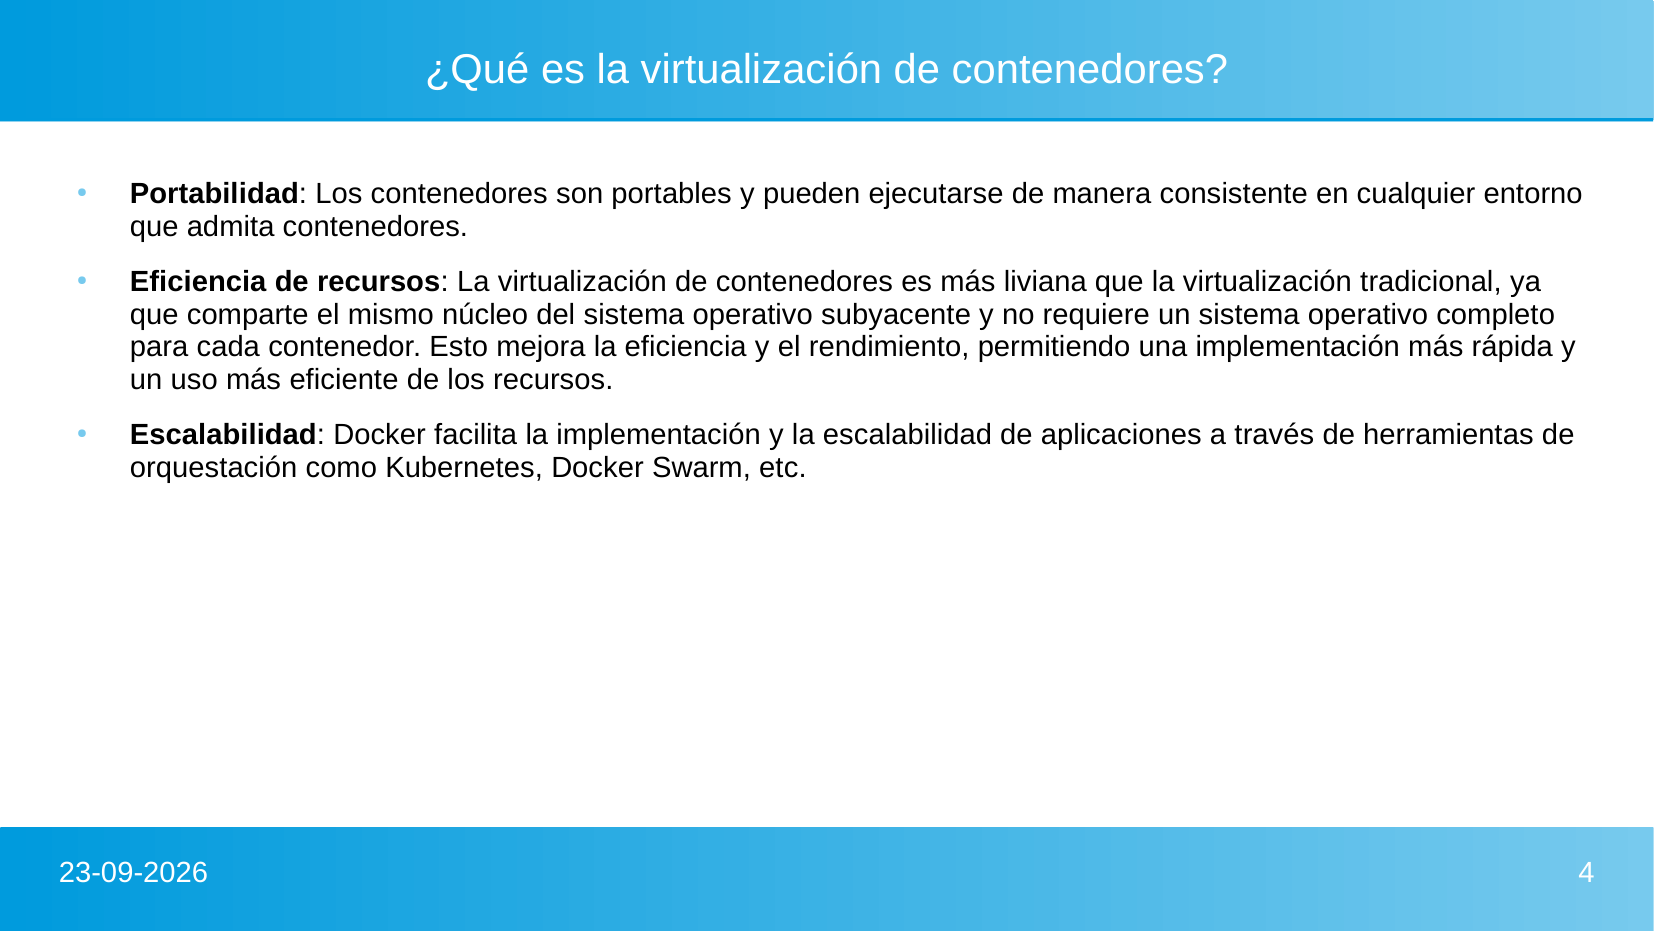

# ¿Qué es la virtualización de contenedores?
Portabilidad: Los contenedores son portables y pueden ejecutarse de manera consistente en cualquier entorno que admita contenedores.
Eficiencia de recursos: La virtualización de contenedores es más liviana que la virtualización tradicional, ya que comparte el mismo núcleo del sistema operativo subyacente y no requiere un sistema operativo completo para cada contenedor. Esto mejora la eficiencia y el rendimiento, permitiendo una implementación más rápida y un uso más eficiente de los recursos.
Escalabilidad: Docker facilita la implementación y la escalabilidad de aplicaciones a través de herramientas de orquestación como Kubernetes, Docker Swarm, etc.
4